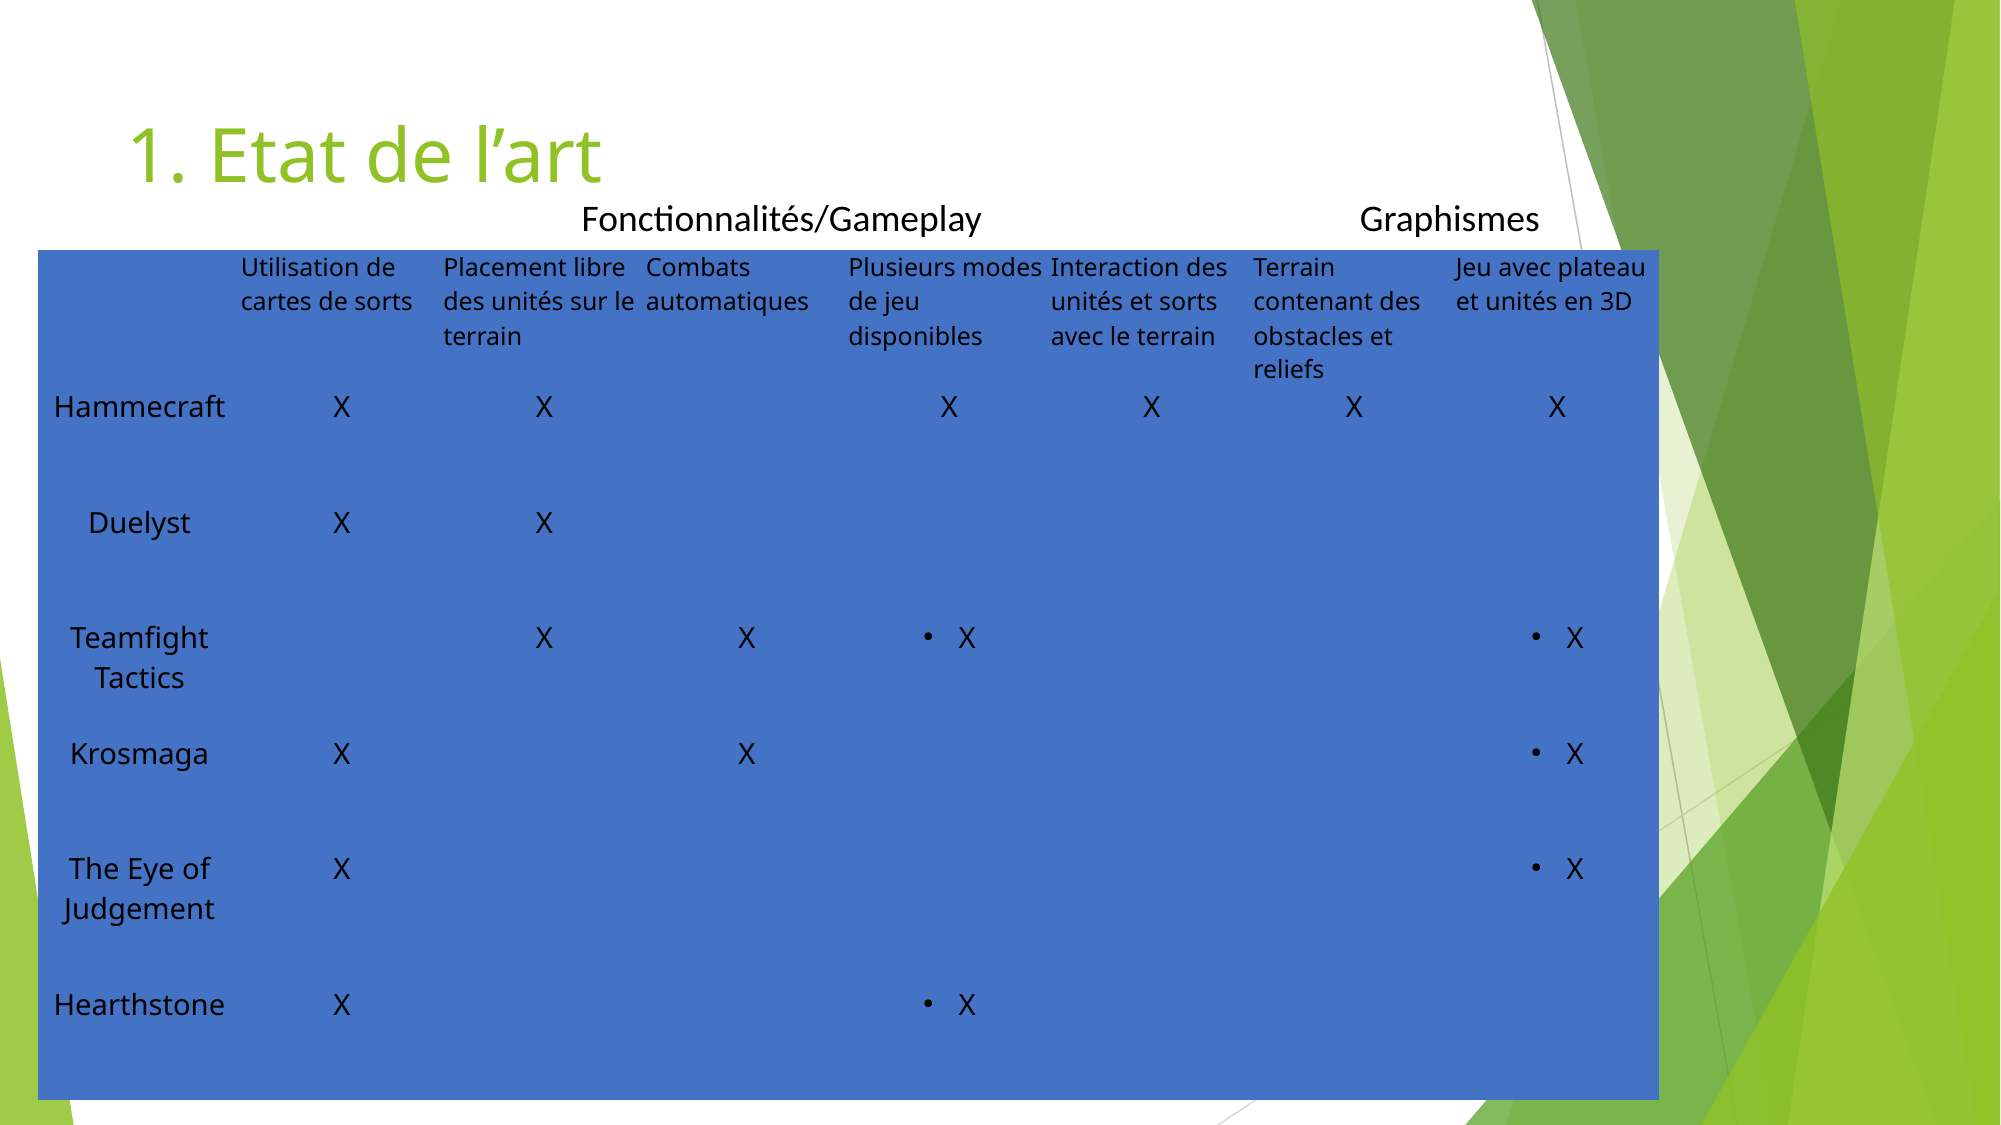

# 1. Etat de l’art
Fonctionnalités/Gameplay
Graphismes
| | Utilisation de cartes de sorts | Placement libre des unités sur le terrain | Combats automatiques | Plusieurs modes de jeu disponibles | Interaction des unités et sorts avec le terrain | Terrain contenant des obstacles et reliefs | Jeu avec plateau et unités en 3D |
| --- | --- | --- | --- | --- | --- | --- | --- |
| Hammecraft | X | X | | X | X | X | X |
| Duelyst | X | X | | | | | |
| Teamfight Tactics | | X | X | X | | | X |
| Krosmaga | X | | X | | | | X |
| The Eye of Judgement | X | | | | | | X |
| Hearthstone | X | | | X | | | |